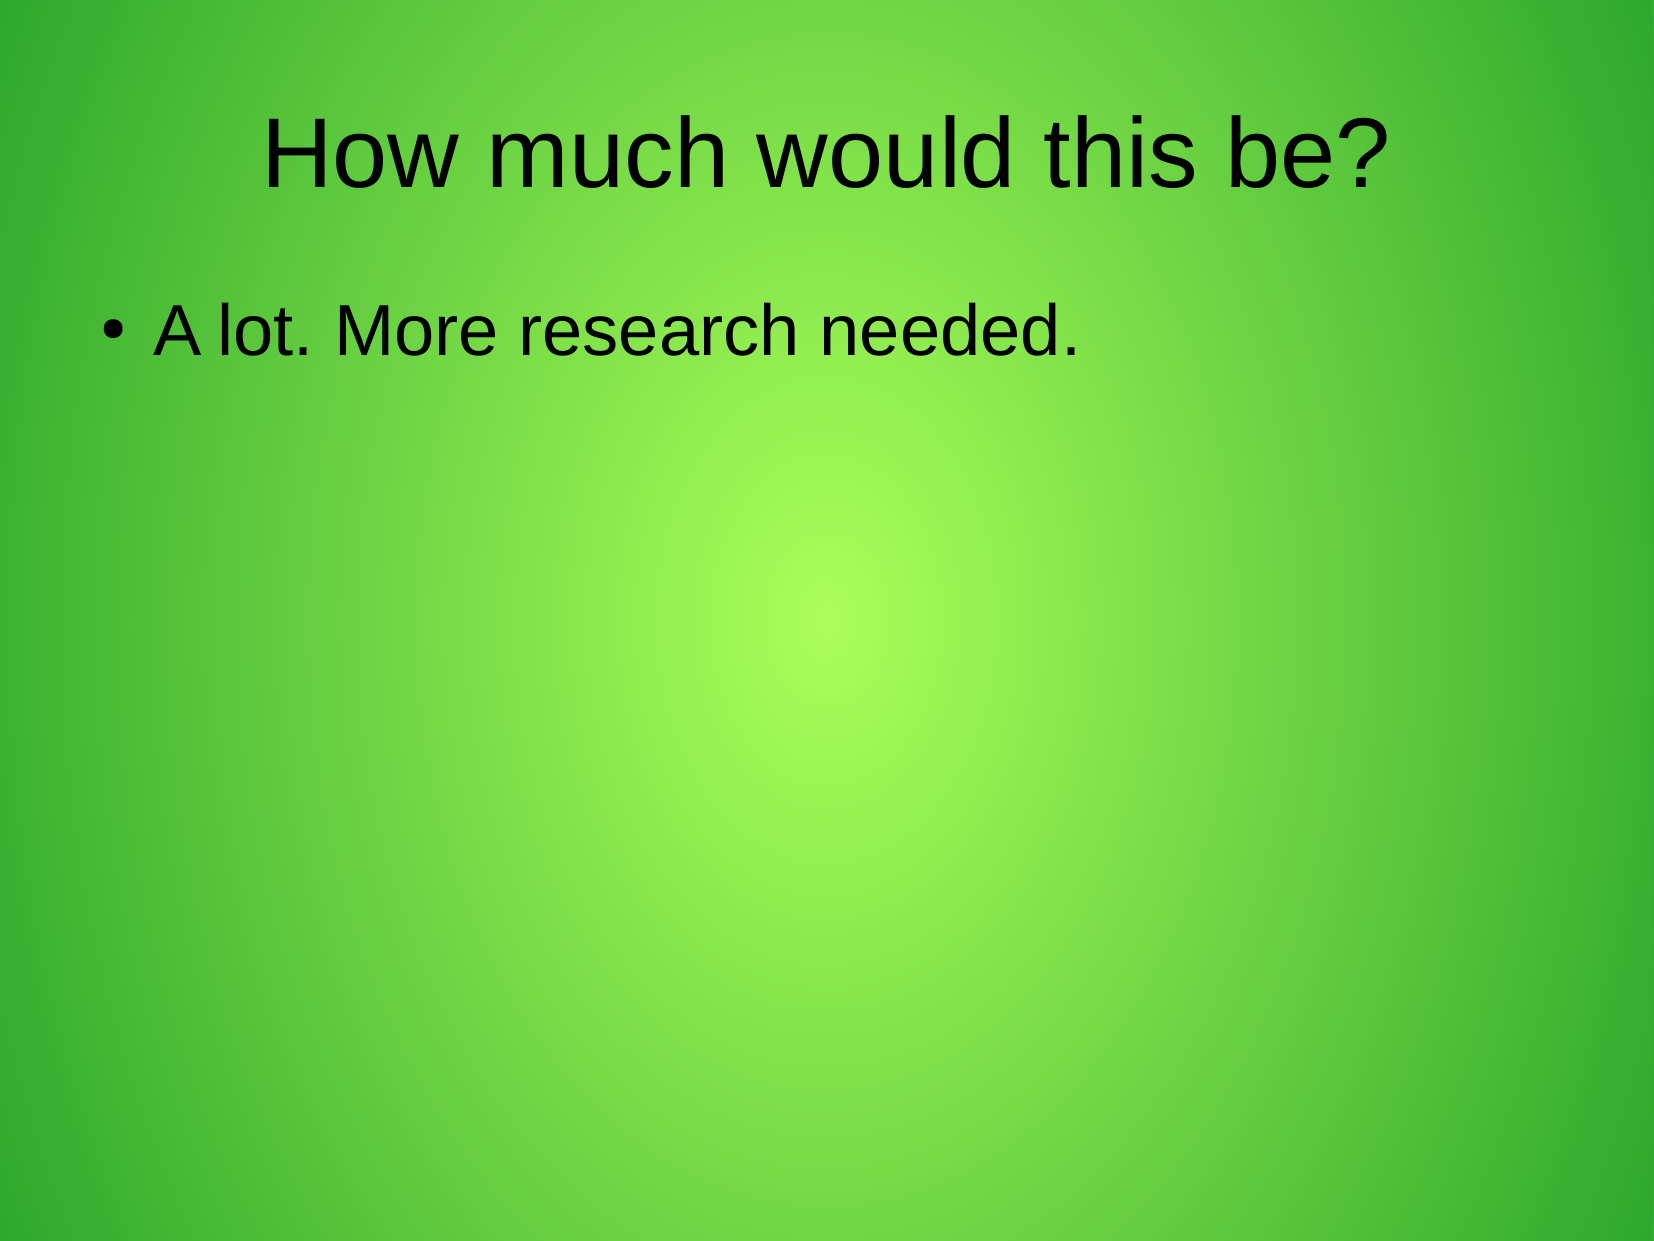

# How much would this be?
A lot. More research needed.